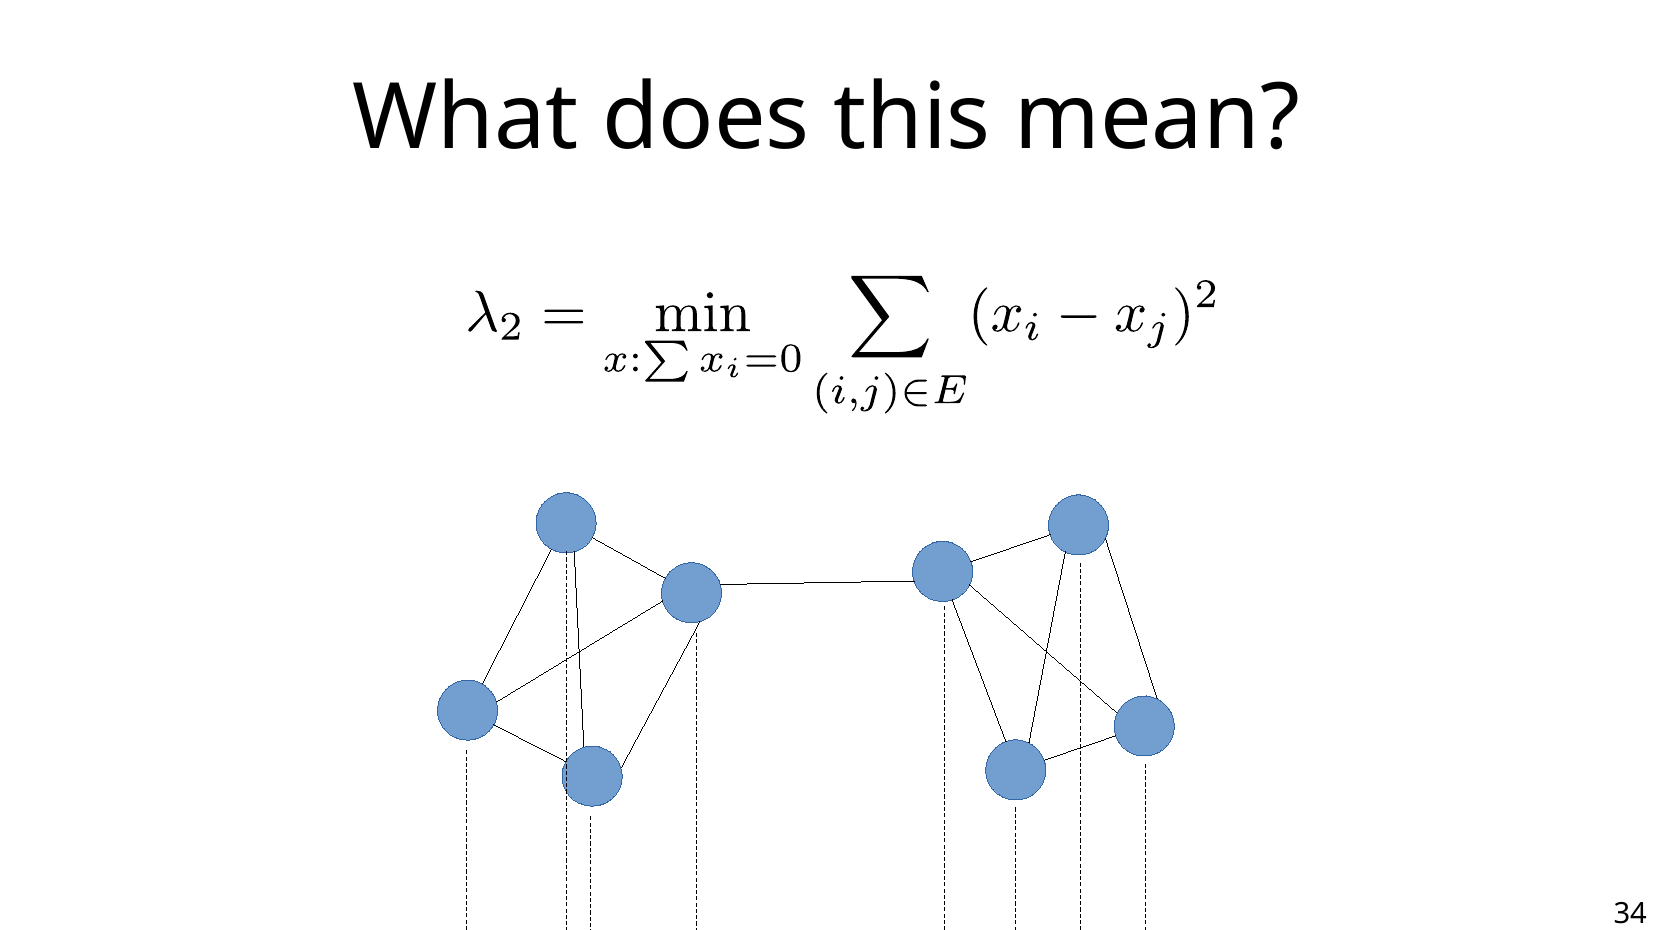

# What does this mean?
34
0
Nodes should be placed at both sides of 0 because